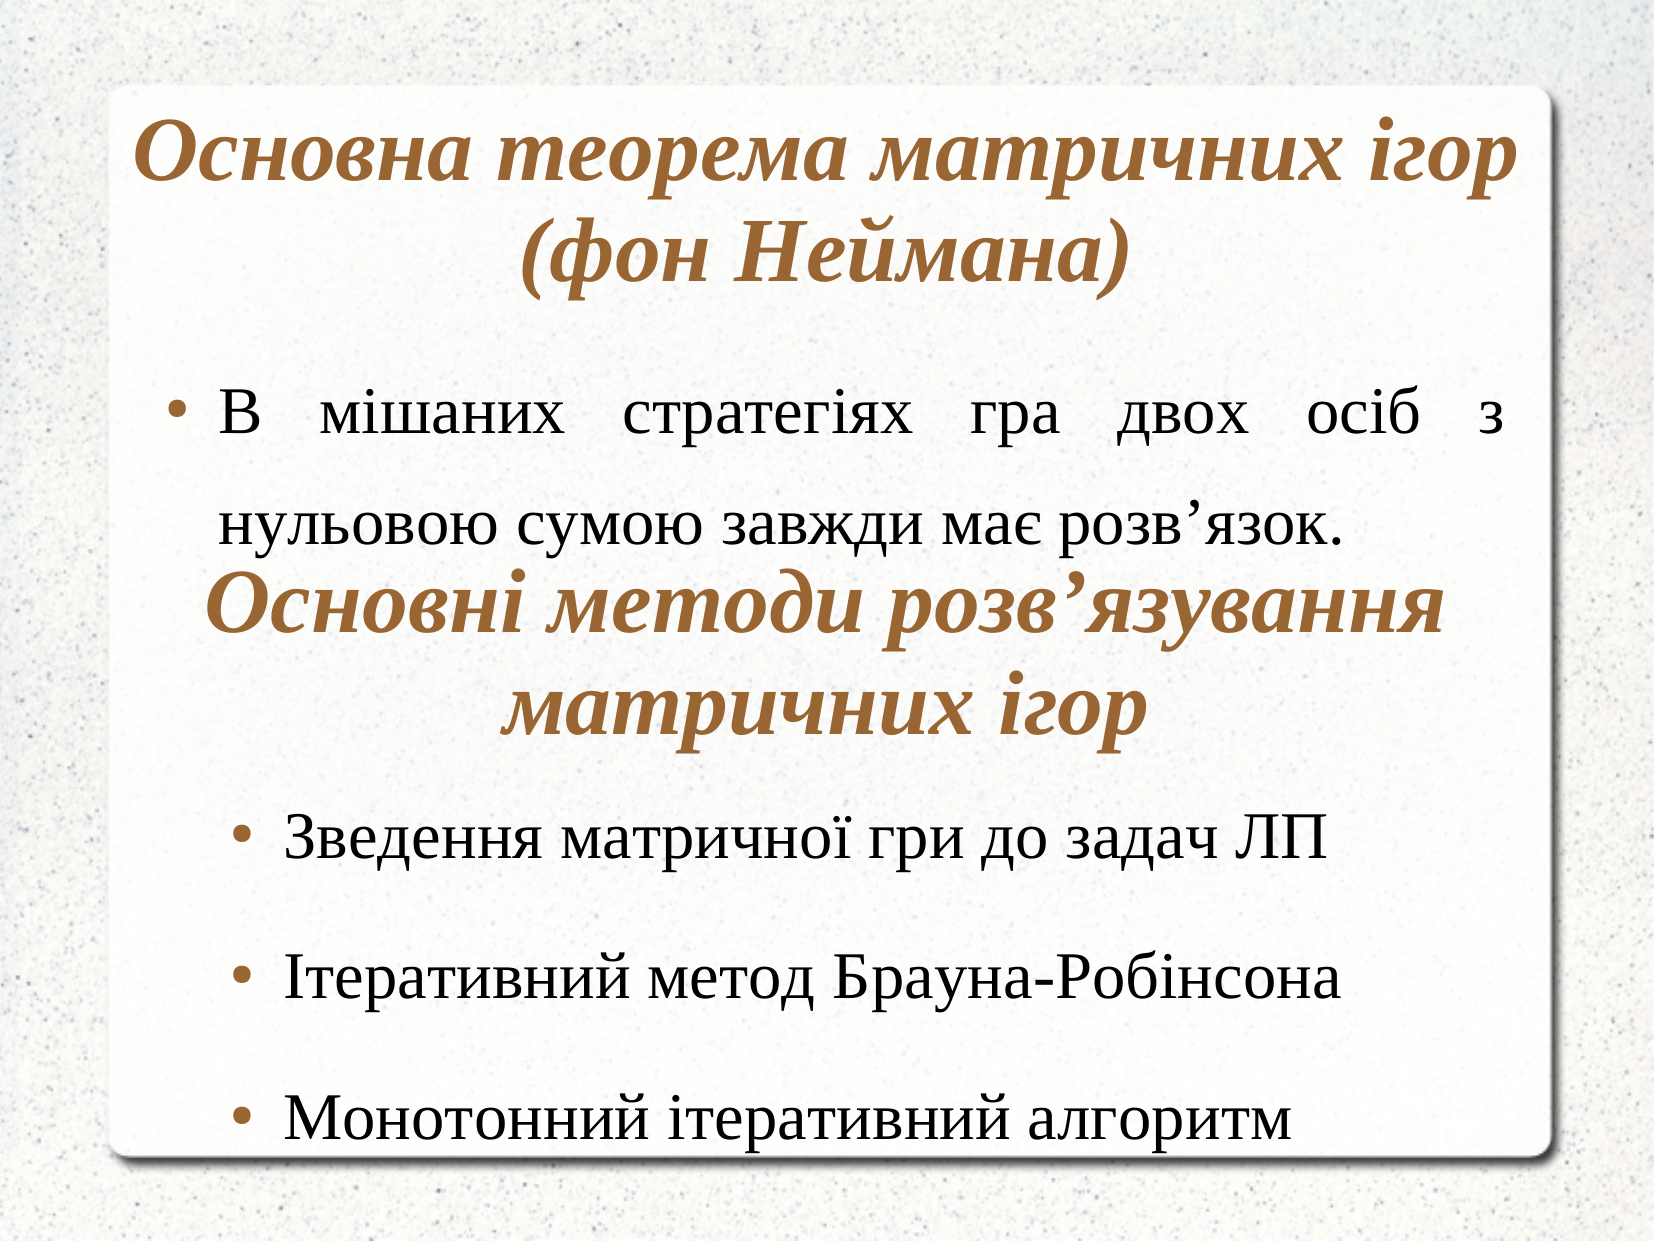

# Основна теорема матричних ігор (фон Неймана)
В мішаних стратегіях гра двох осіб з нульовою сумою завжди має розв’язок.
Основні методи розв’язування матричних ігор
Зведення матричної гри до задач ЛП
Ітеративний метод Брауна-Робінсона
Монотонний ітеративний алгоритм